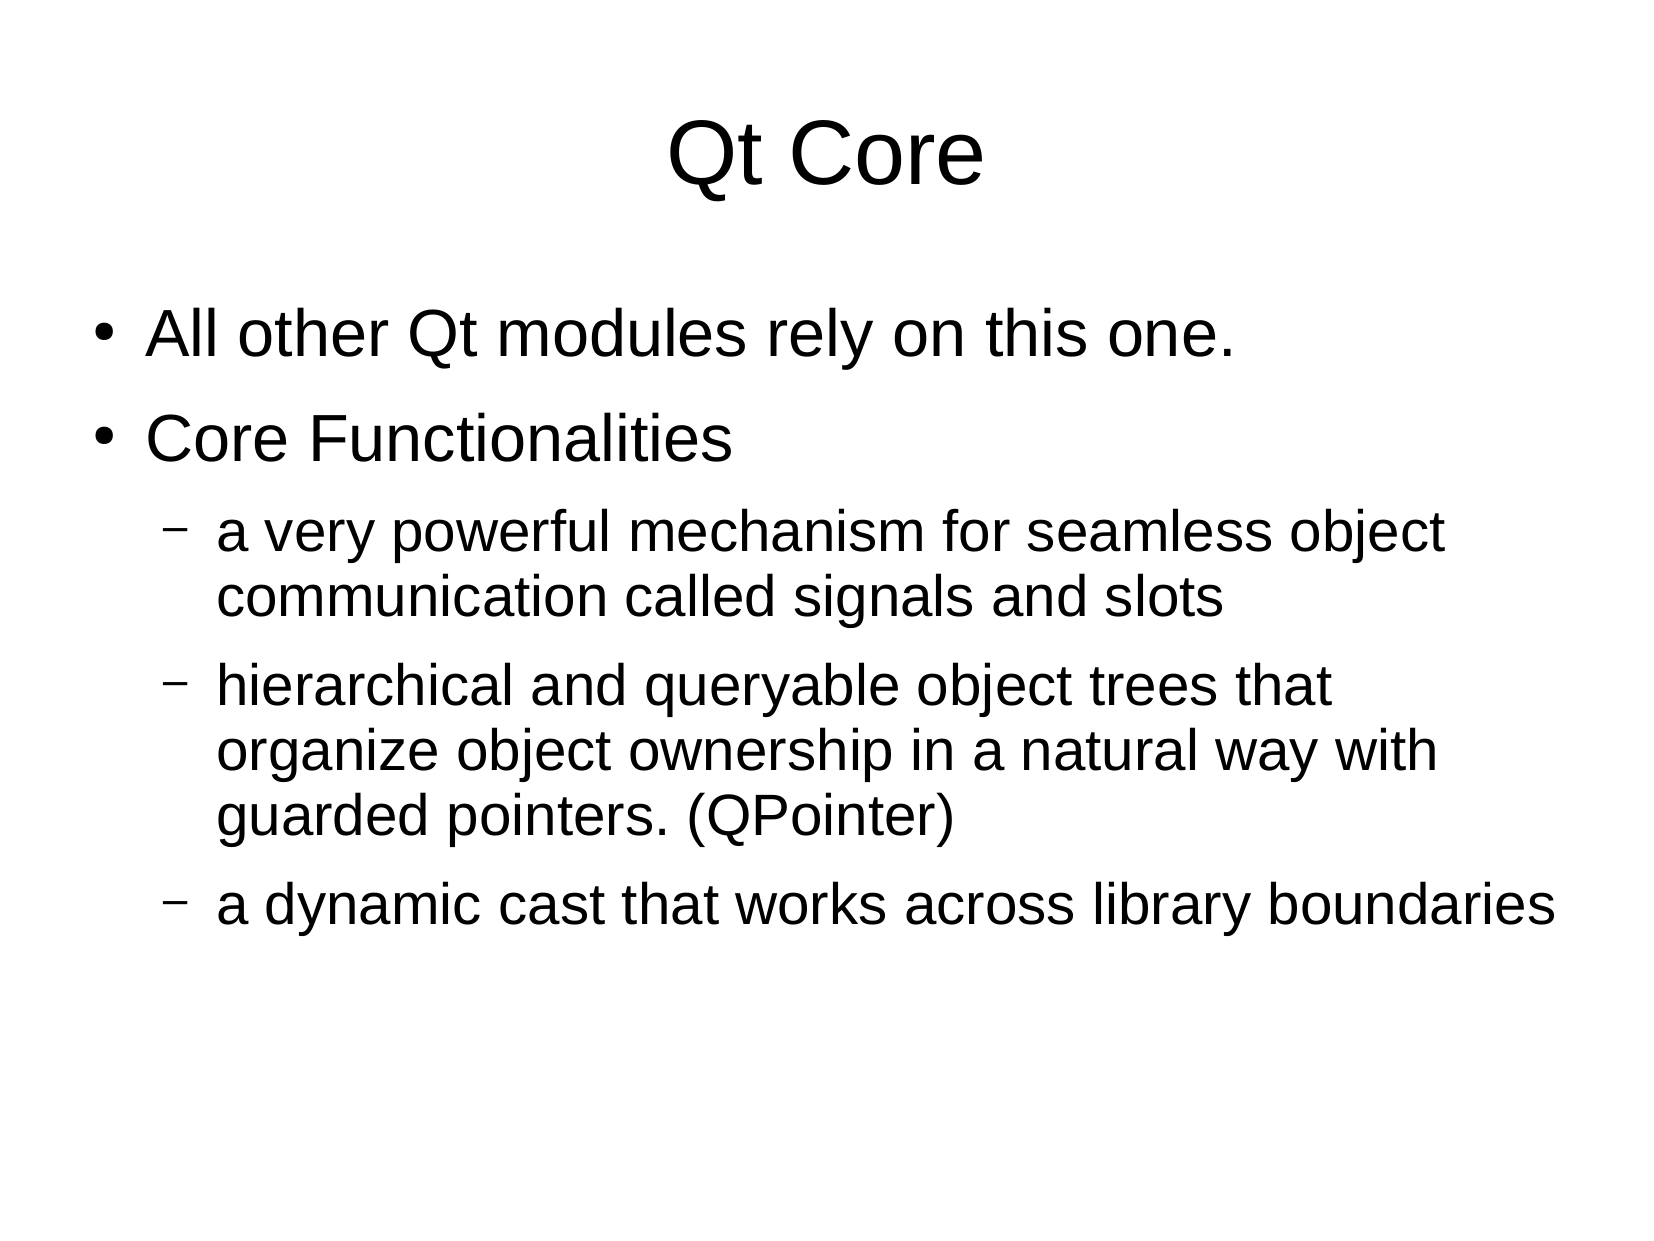

# Qt Core
All other Qt modules rely on this one.
Core Functionalities
a very powerful mechanism for seamless object communication called signals and slots
hierarchical and queryable object trees that organize object ownership in a natural way with guarded pointers. (QPointer)
a dynamic cast that works across library boundaries